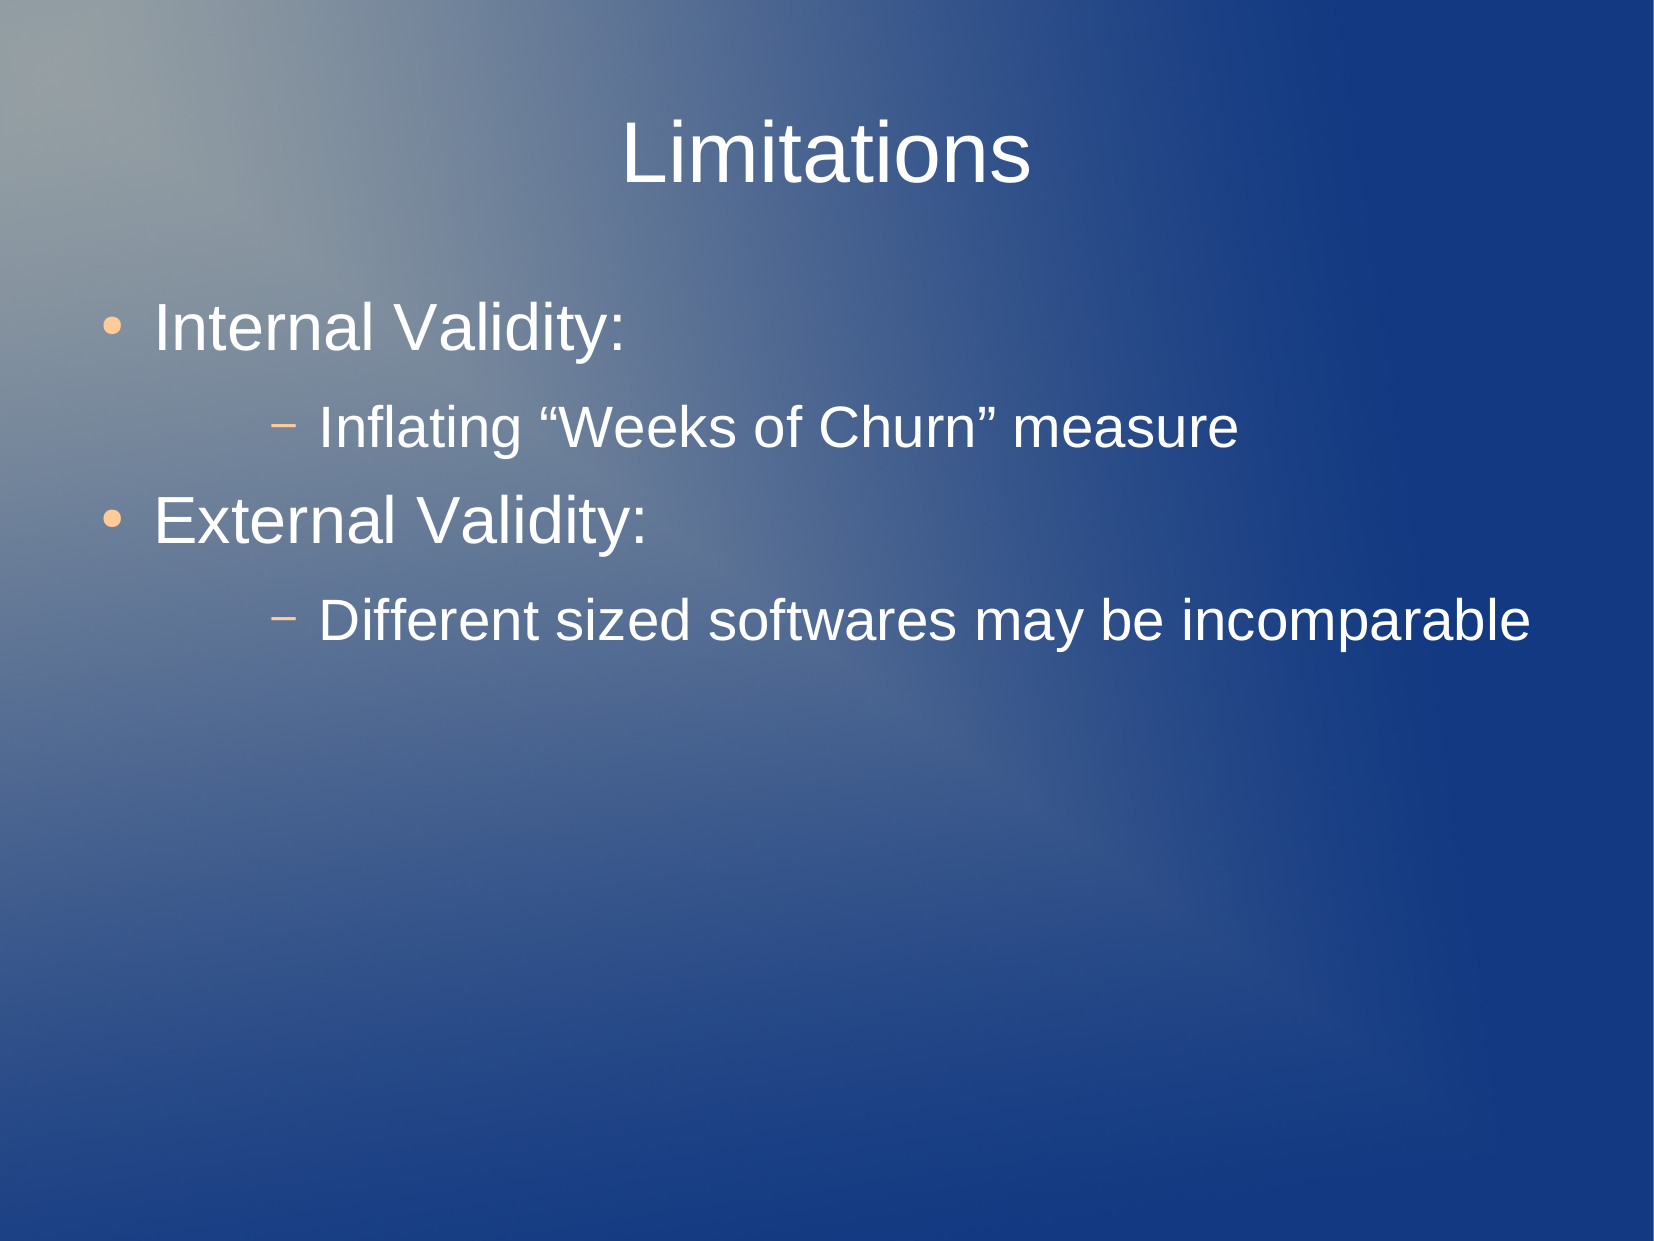

# Limitations
Internal Validity:
Inflating “Weeks of Churn” measure
External Validity:
Different sized softwares may be incomparable